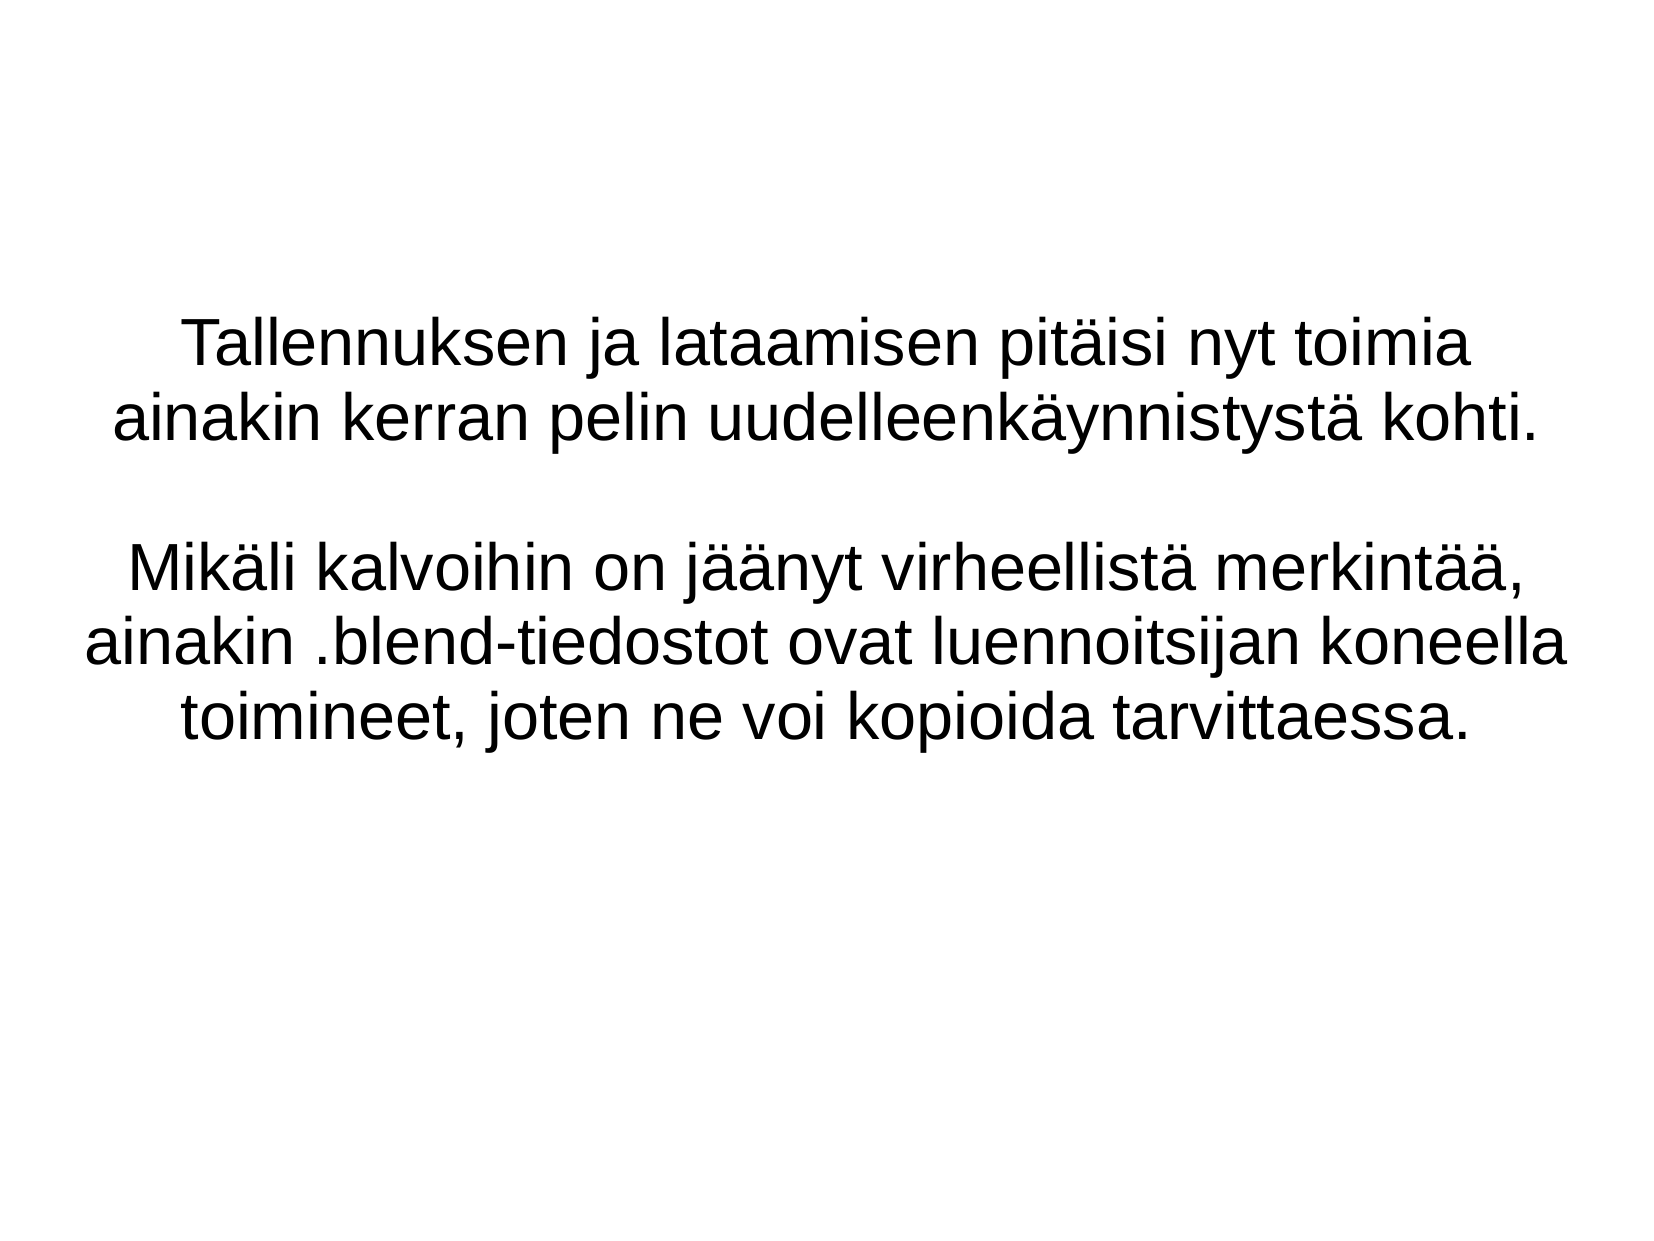

# Tallennuksen ja lataamisen pitäisi nyt toimia ainakin kerran pelin uudelleenkäynnistystä kohti.
Mikäli kalvoihin on jäänyt virheellistä merkintää, ainakin .blend-tiedostot ovat luennoitsijan koneella toimineet, joten ne voi kopioida tarvittaessa.